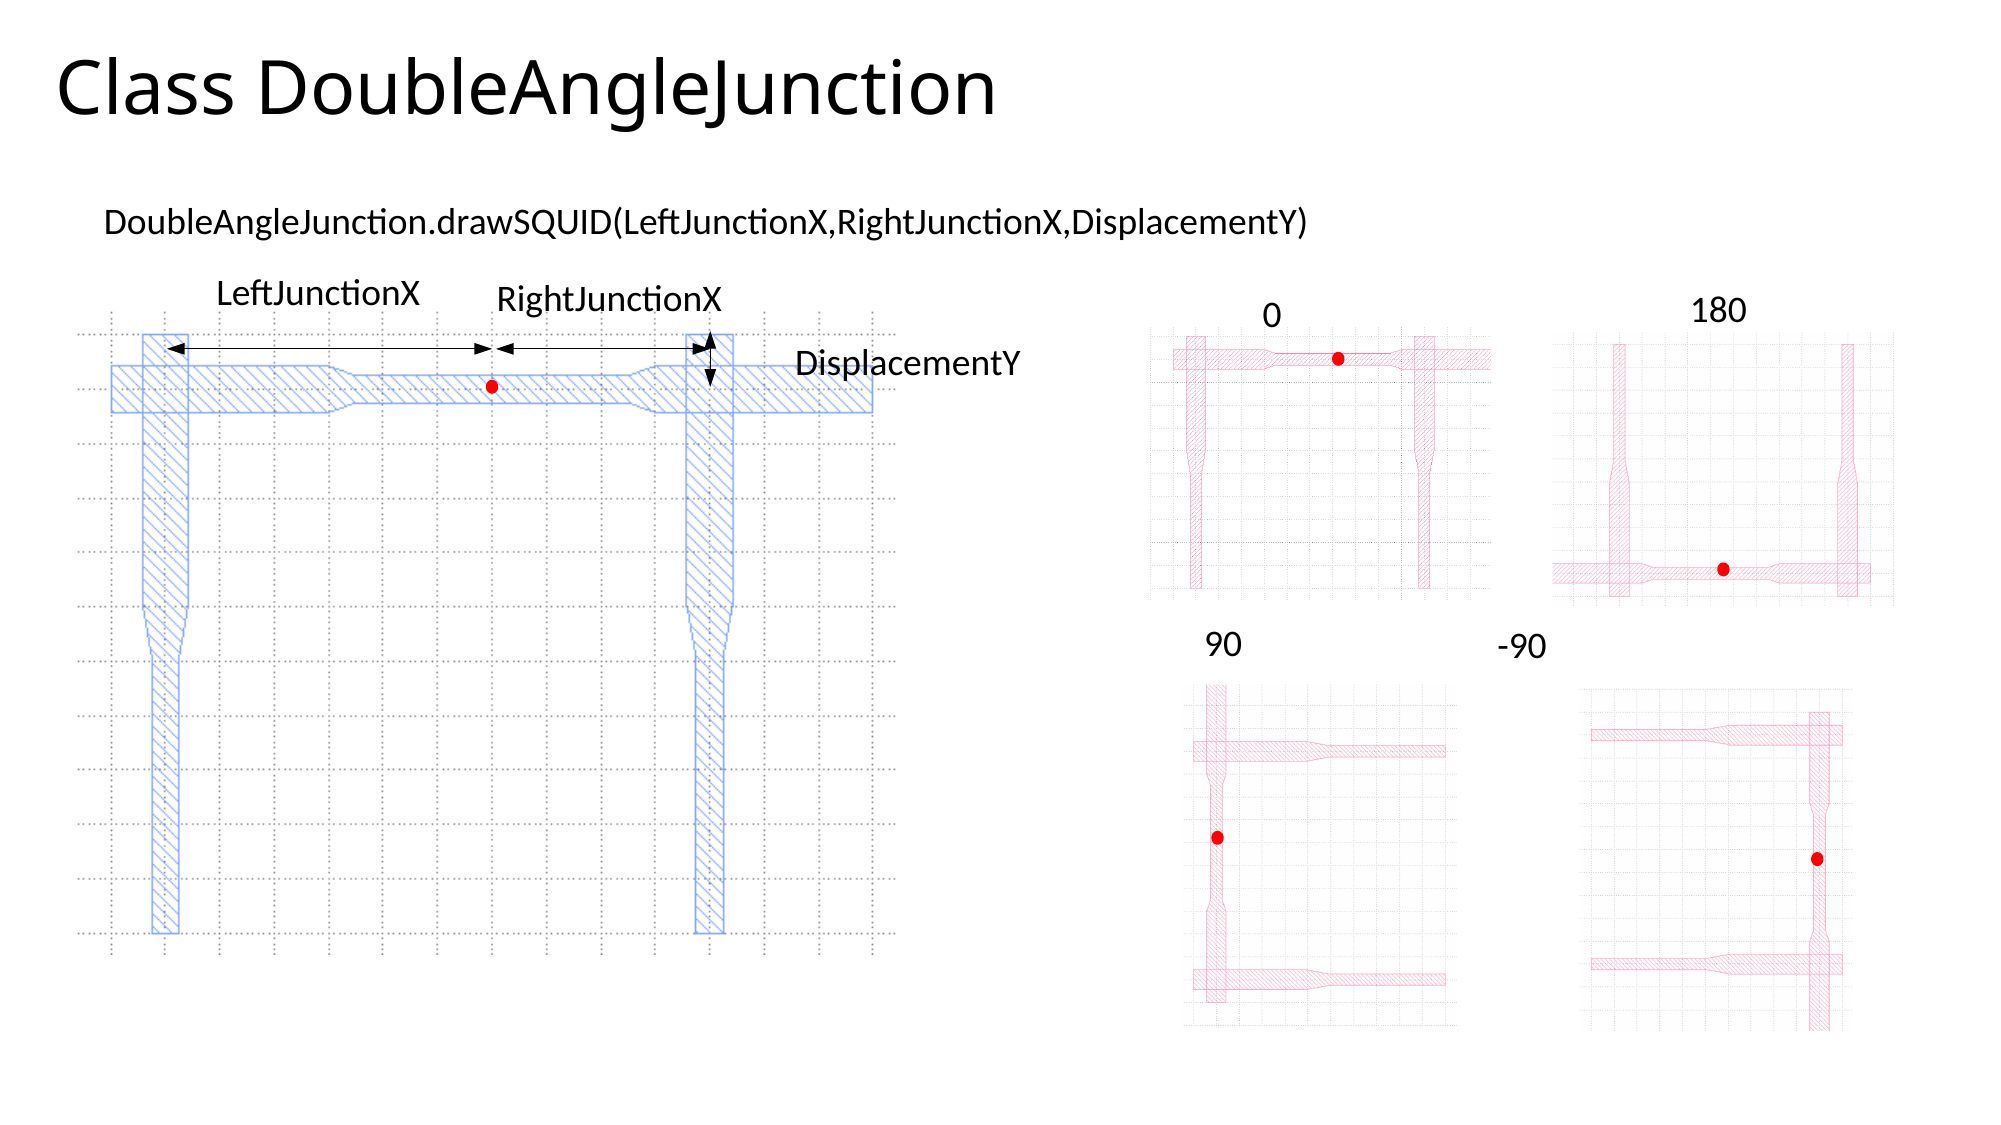

# Class DoubleAngleJunction
DoubleAngleJunction.drawSQUID(LeftJunctionX,RightJunctionX,DisplacementY)
LeftJunctionX
RightJunctionX
180
0
DisplacementY
90
-90